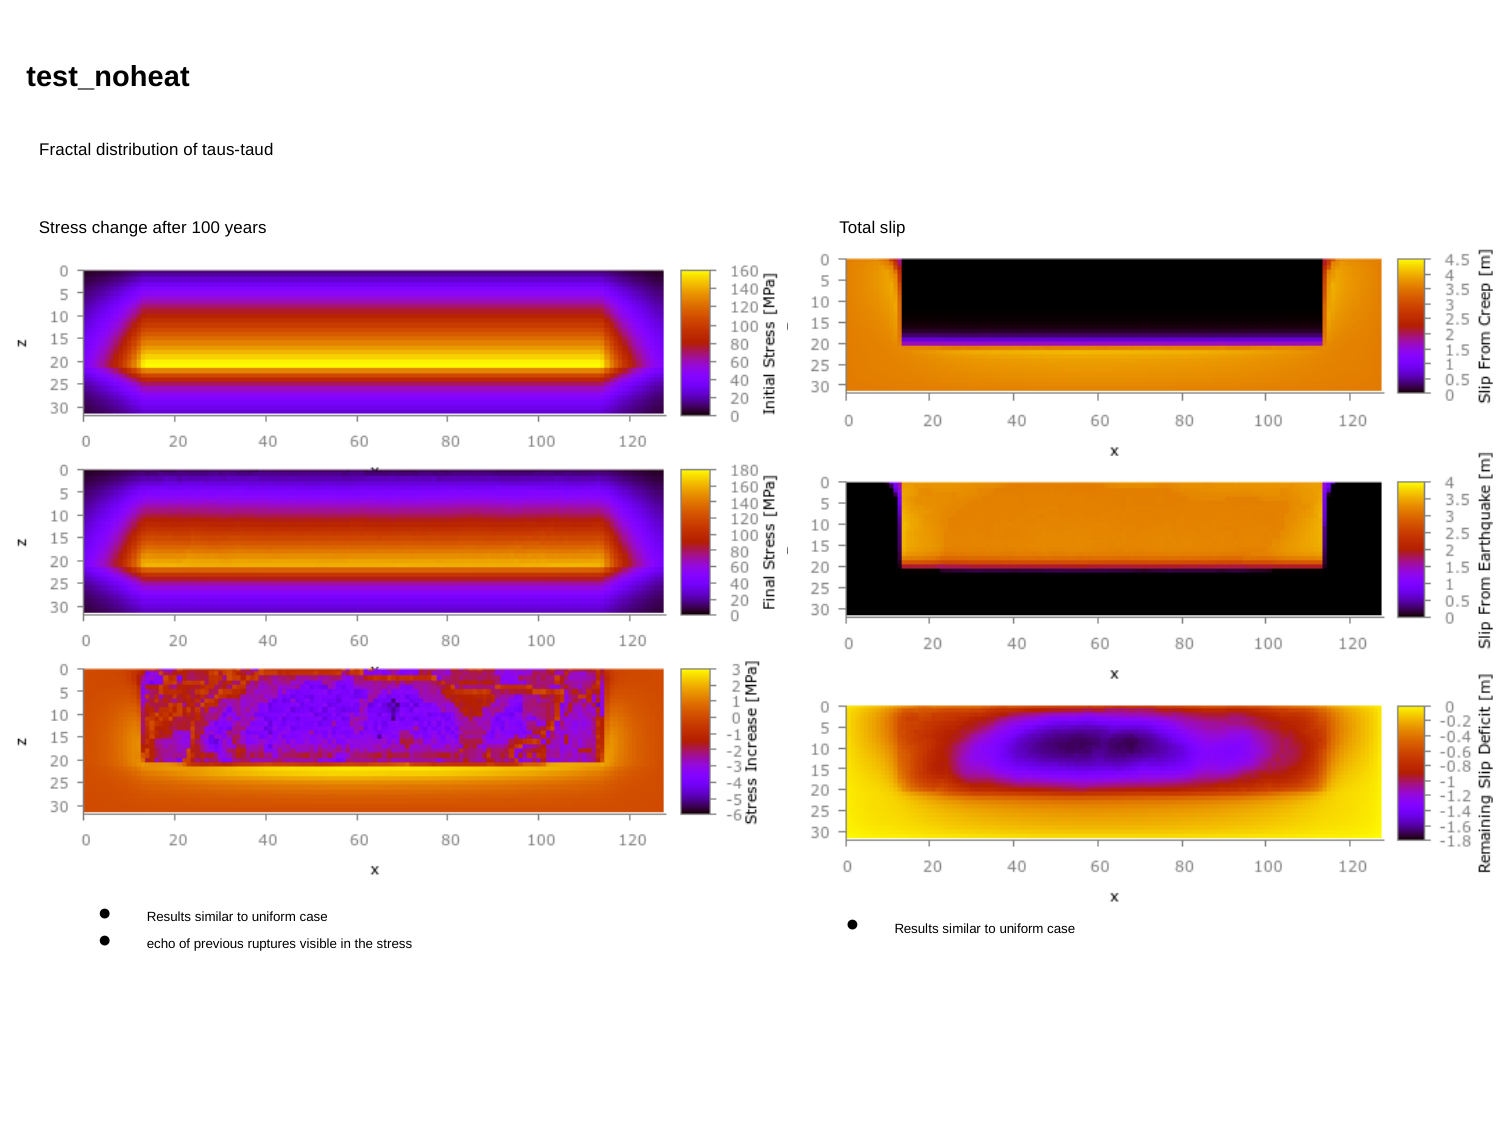

# test_noheat
Fractal distribution of taus-taud
Stress change after 100 years
Total slip
Results similar to uniform case
echo of previous ruptures visible in the stress
Results similar to uniform case